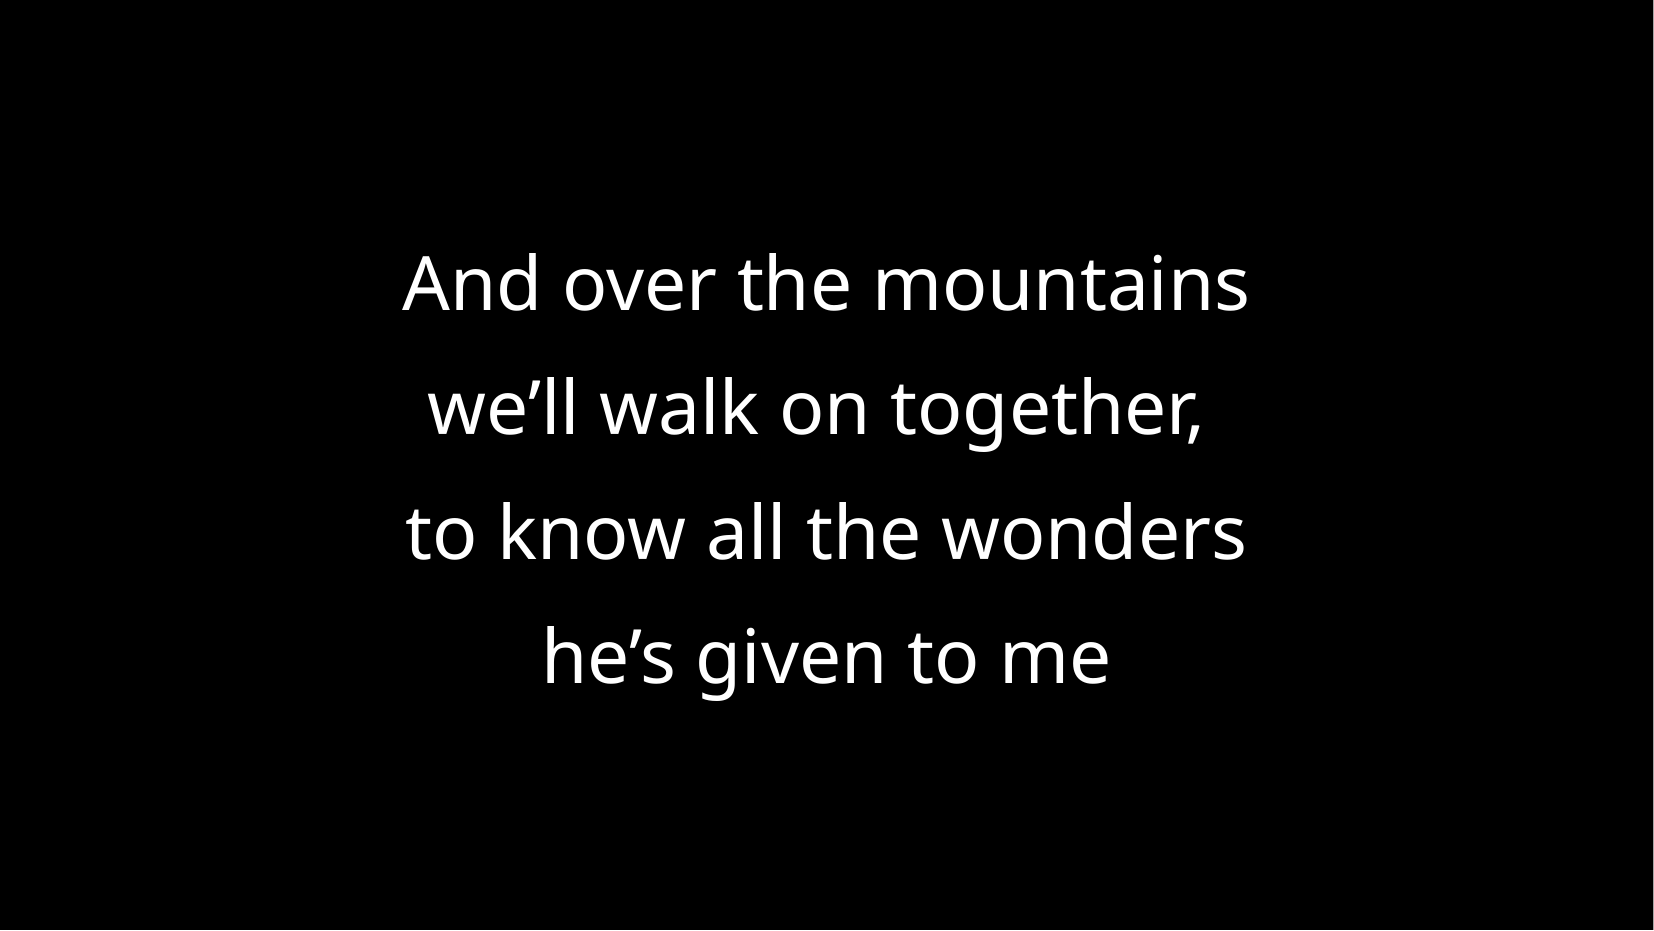

#
And over the mountains
we’ll walk on together,
to know all the wonders
he’s given to me